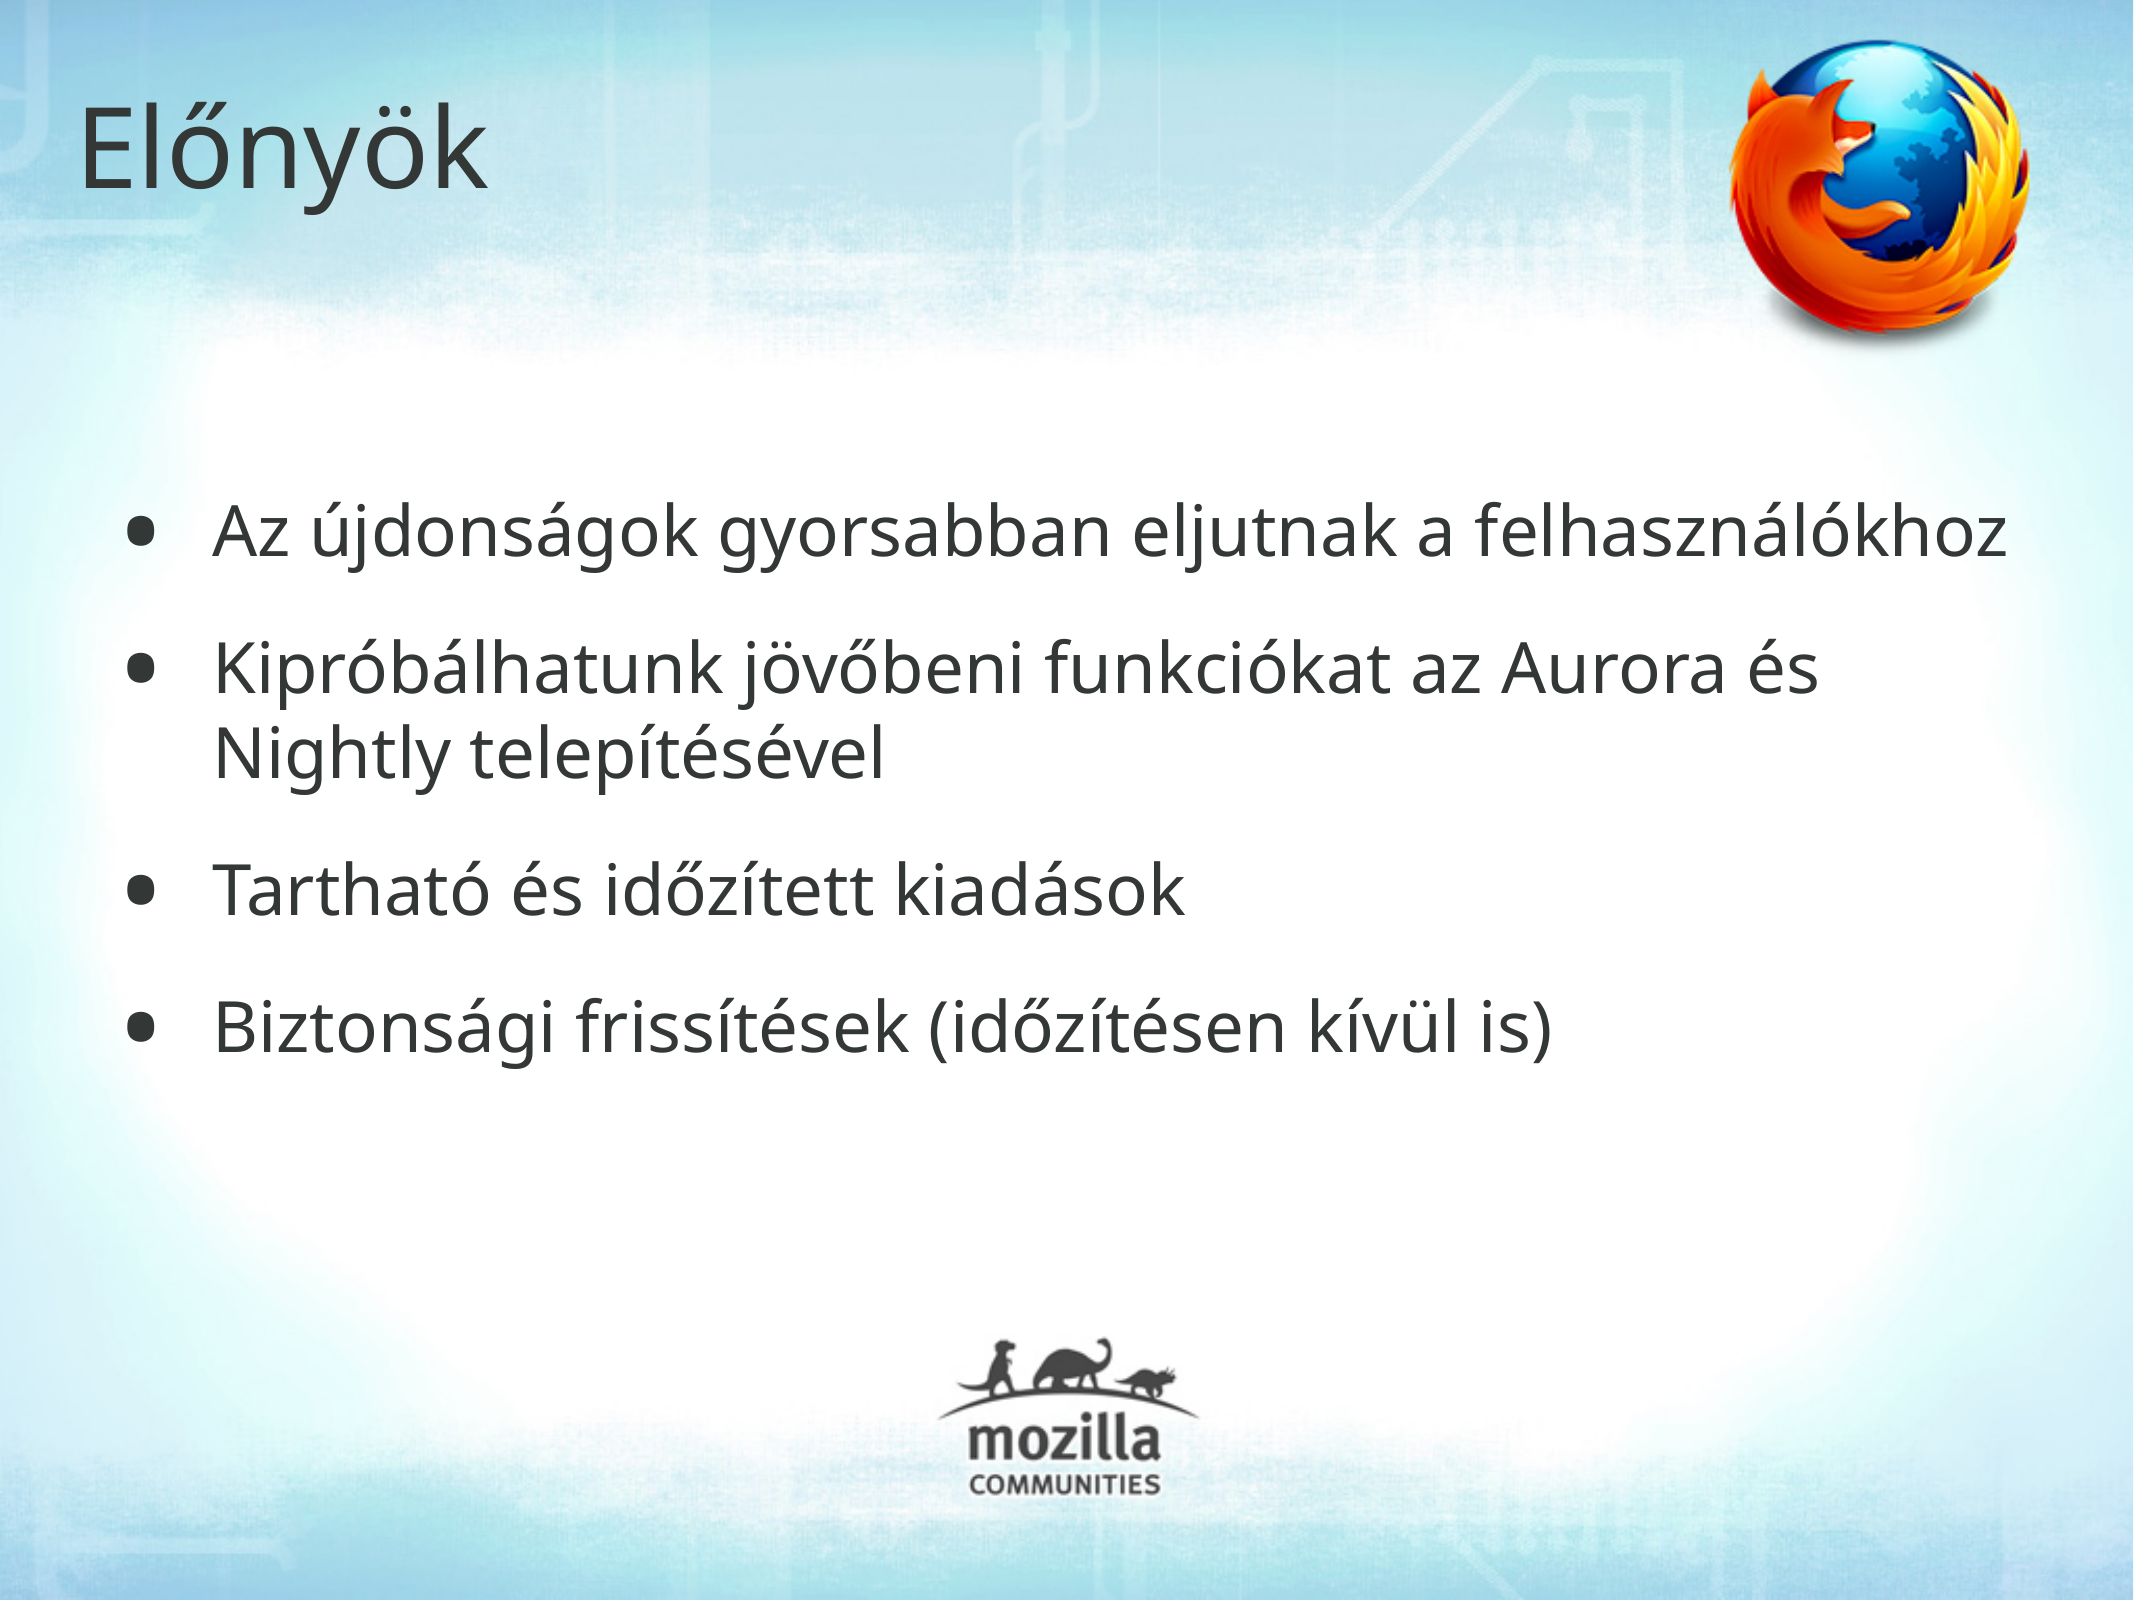

# Előnyök
Az újdonságok gyorsabban eljutnak a felhasználókhoz
Kipróbálhatunk jövőbeni funkciókat az Aurora és Nightly telepítésével
Tartható és időzített kiadások
Biztonsági frissítések (időzítésen kívül is)